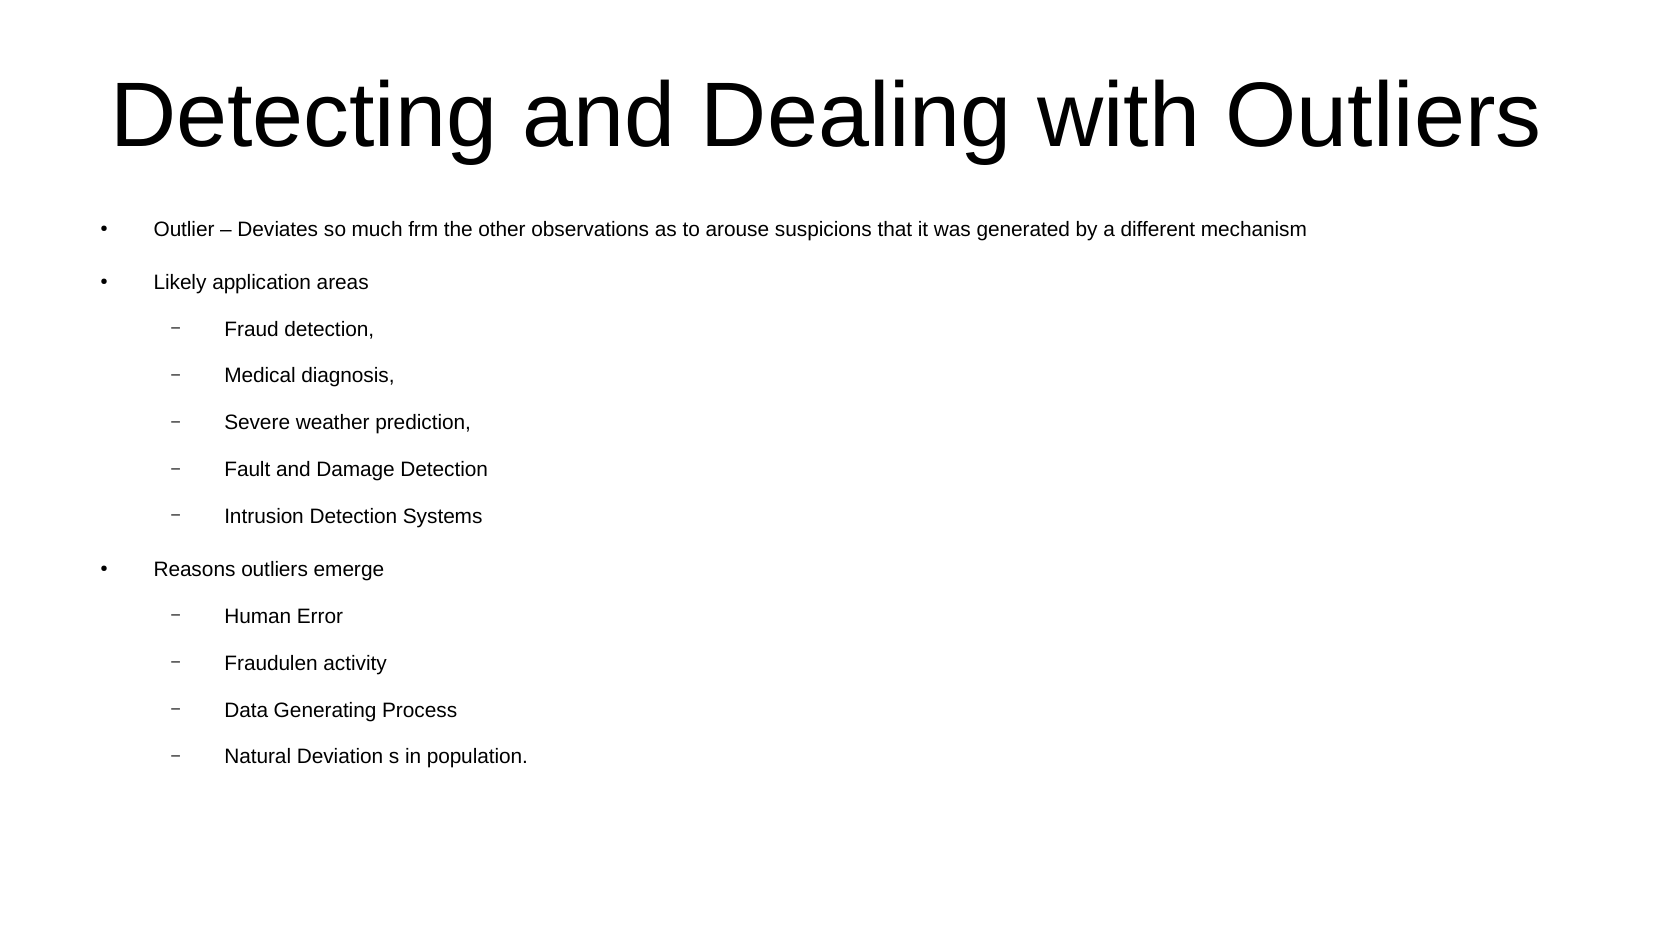

# Detecting and Dealing with Outliers
Outlier – Deviates so much frm the other observations as to arouse suspicions that it was generated by a different mechanism
Likely application areas
Fraud detection,
Medical diagnosis,
Severe weather prediction,
Fault and Damage Detection
Intrusion Detection Systems
Reasons outliers emerge
Human Error
Fraudulen activity
Data Generating Process
Natural Deviation s in population.